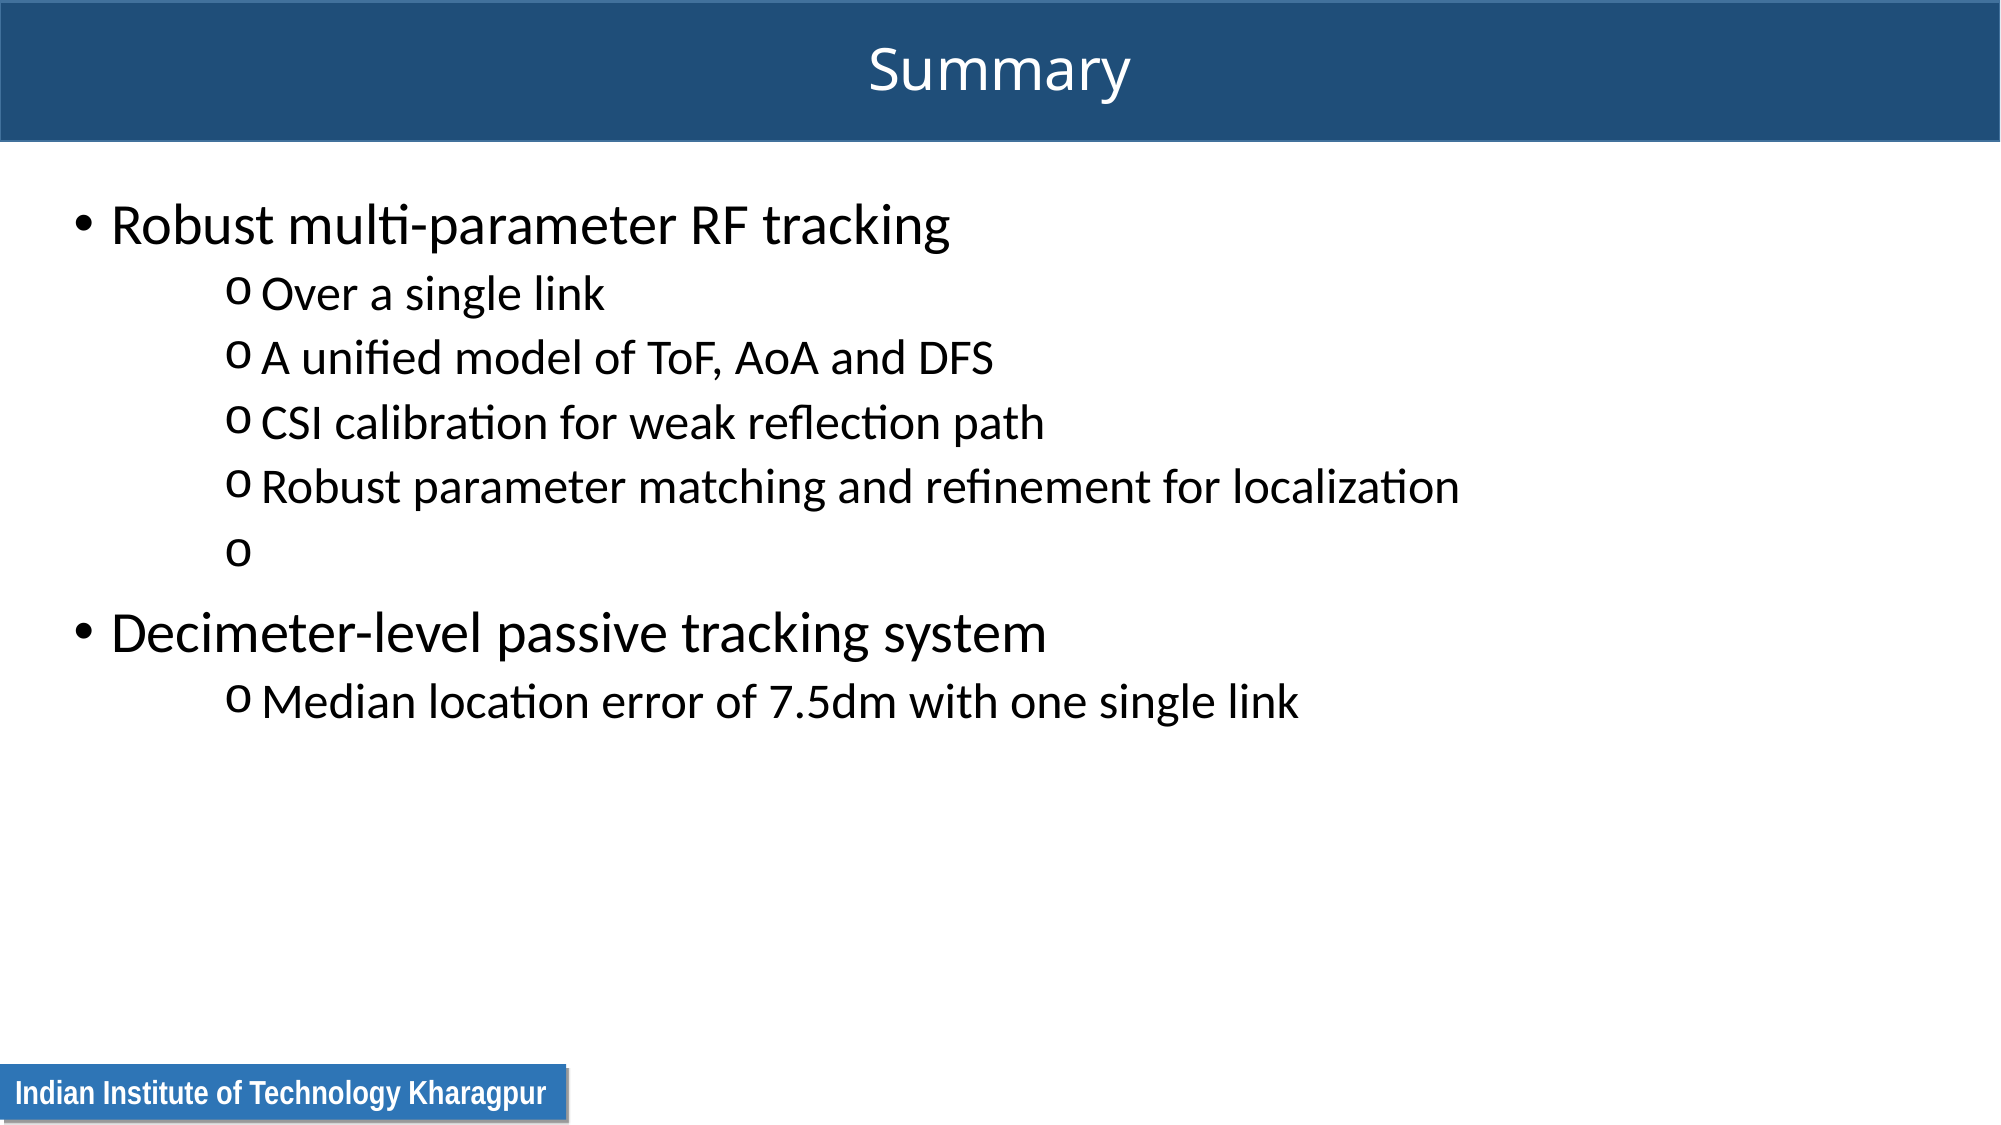

Summary
# Robust multi-parameter RF tracking
Over a single link
A unified model of ToF, AoA and DFS
CSI calibration for weak reflection path
Robust parameter matching and refinement for localization
Decimeter-level passive tracking system
Median location error of 7.5dm with one single link